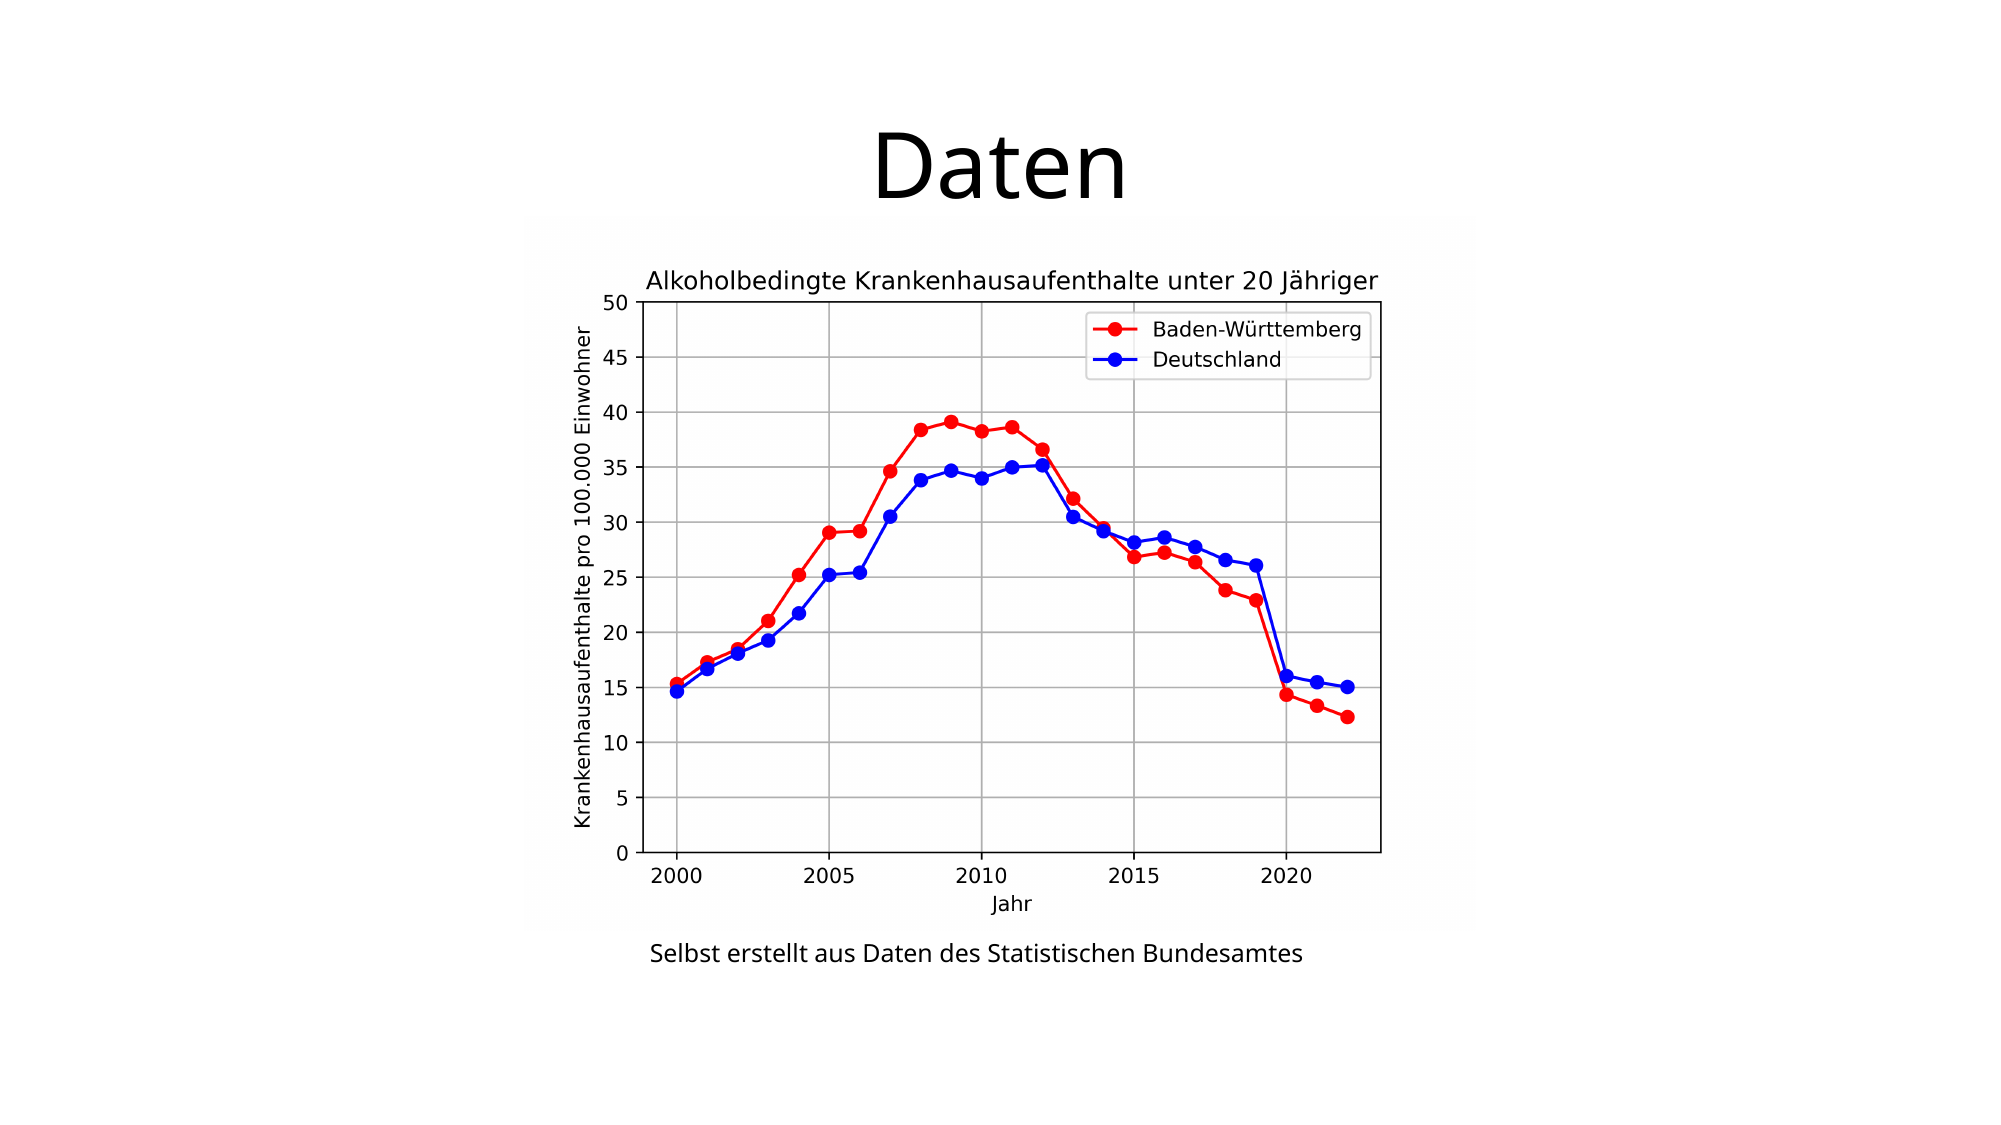

# Daten
Selbst erstellt aus Daten des Statistischen Bundesamtes